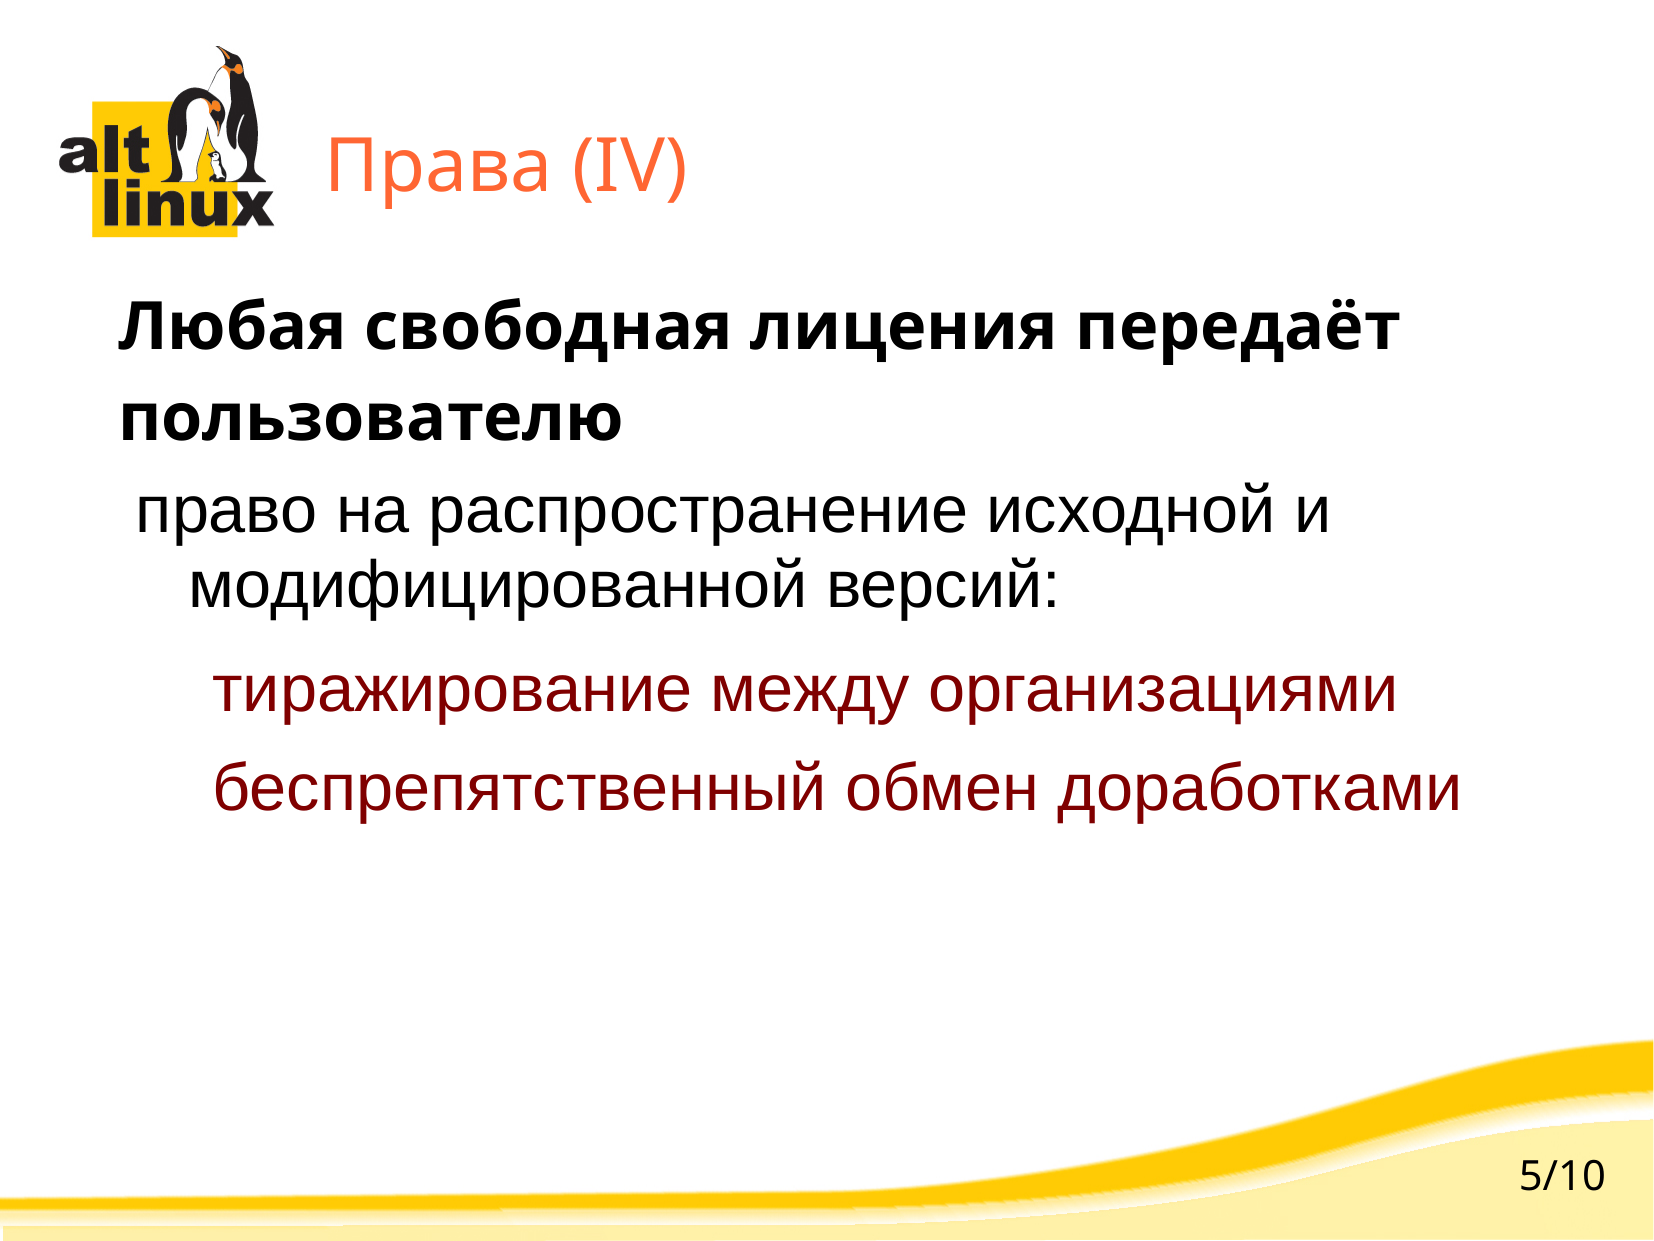

#
Права (IV)
Любая свободная лицения передаёт пользователю
право на распространение исходной и модифицированной версий:
тиражирование между организациями
беспрепятственный обмен доработками
5/10